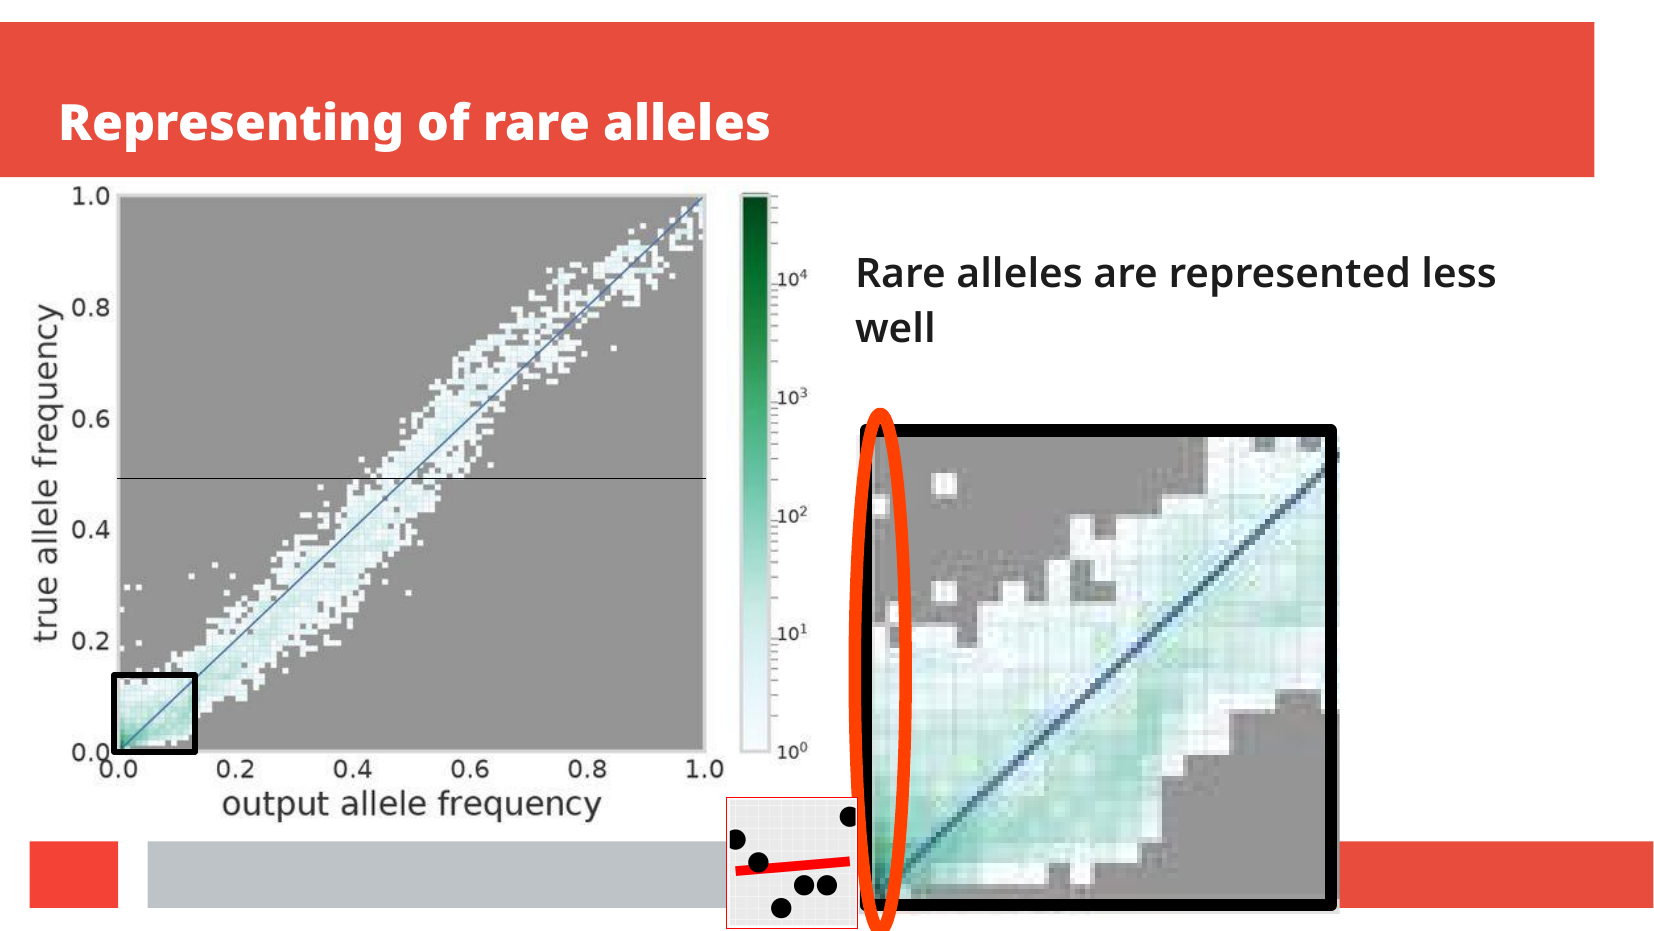

# Representing of rare alleles
Rare alleles are represented less well